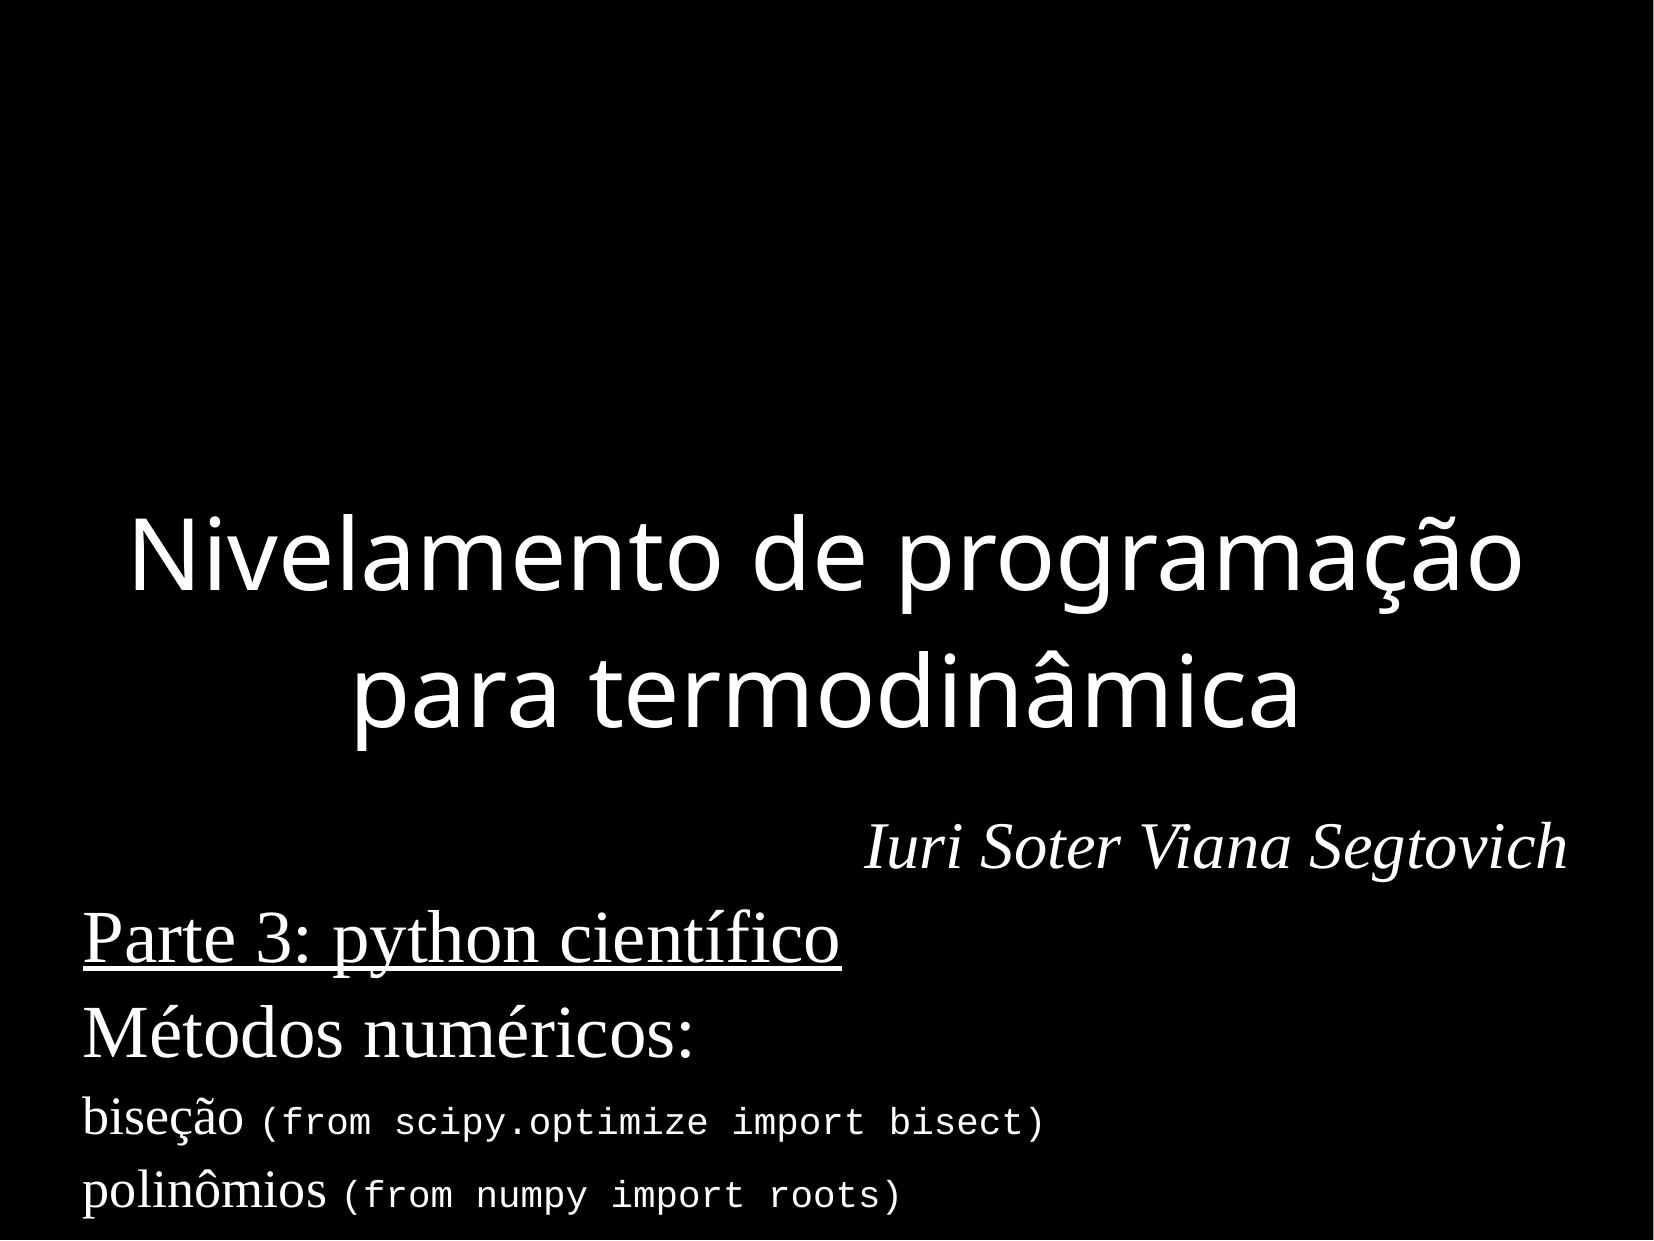

# Nivelamento de programação para termodinâmica
Iuri Soter Viana Segtovich
Parte 3: python científico
Métodos numéricos:
biseção (from scipy.optimize import bisect)
polinômios (from numpy import roots)